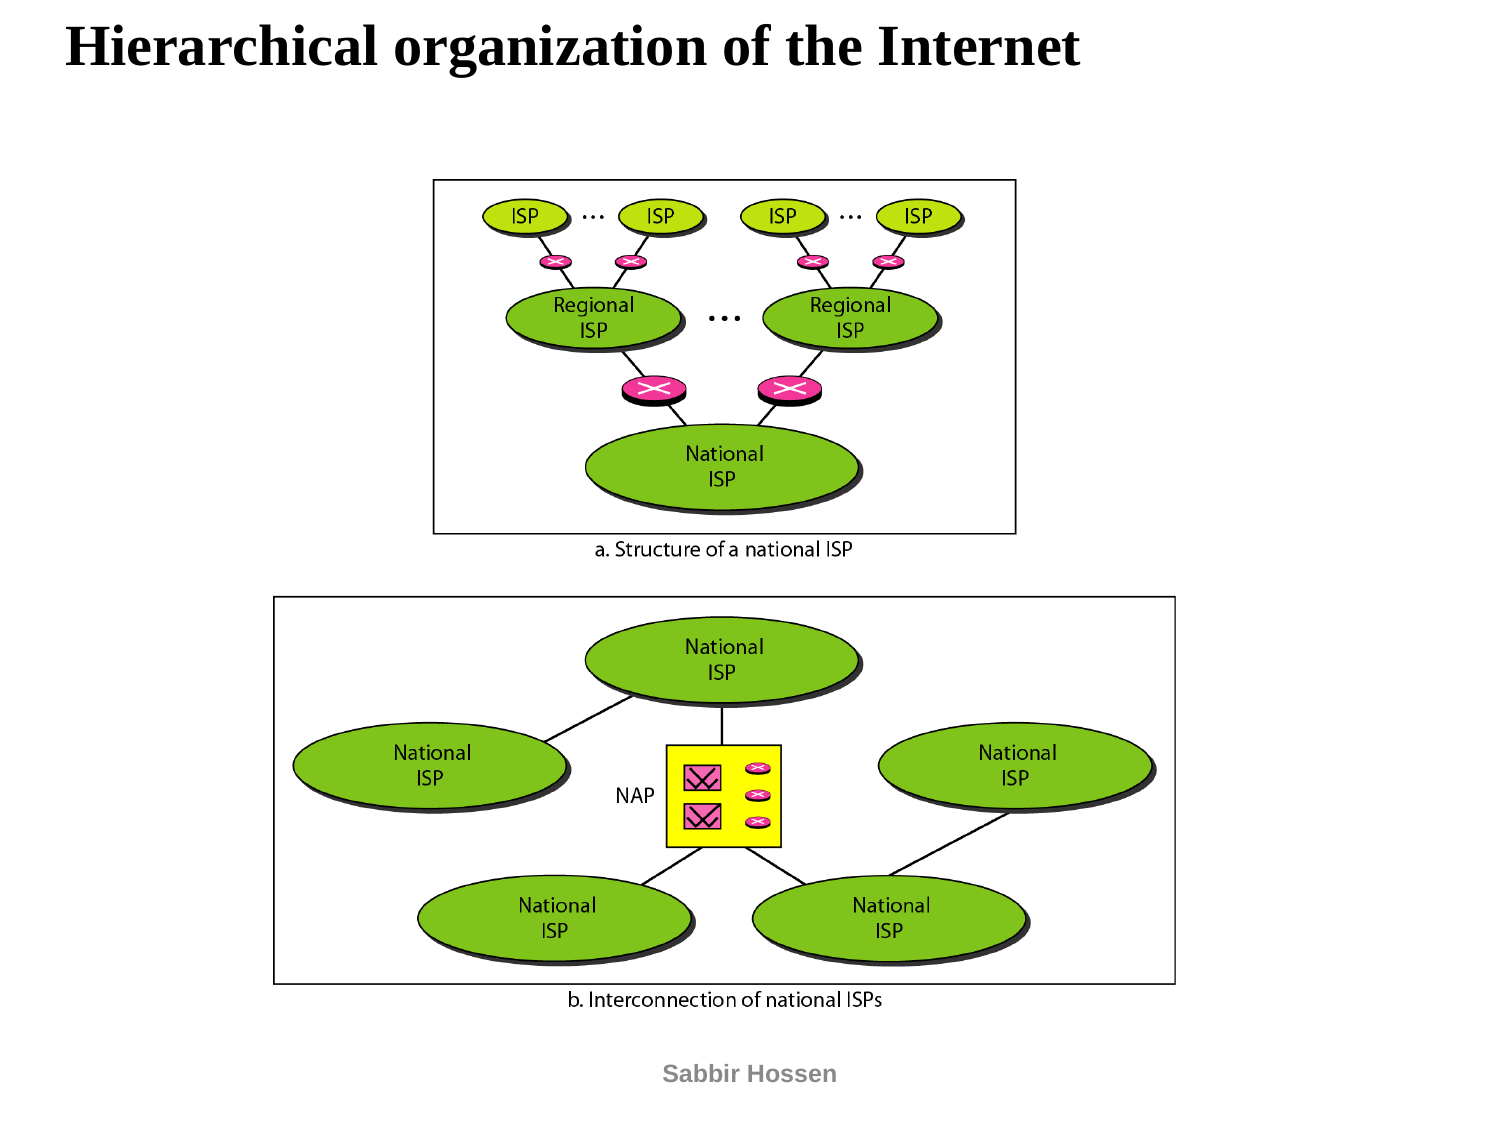

# Hierarchical organization of the Internet
Sabbir Hossen